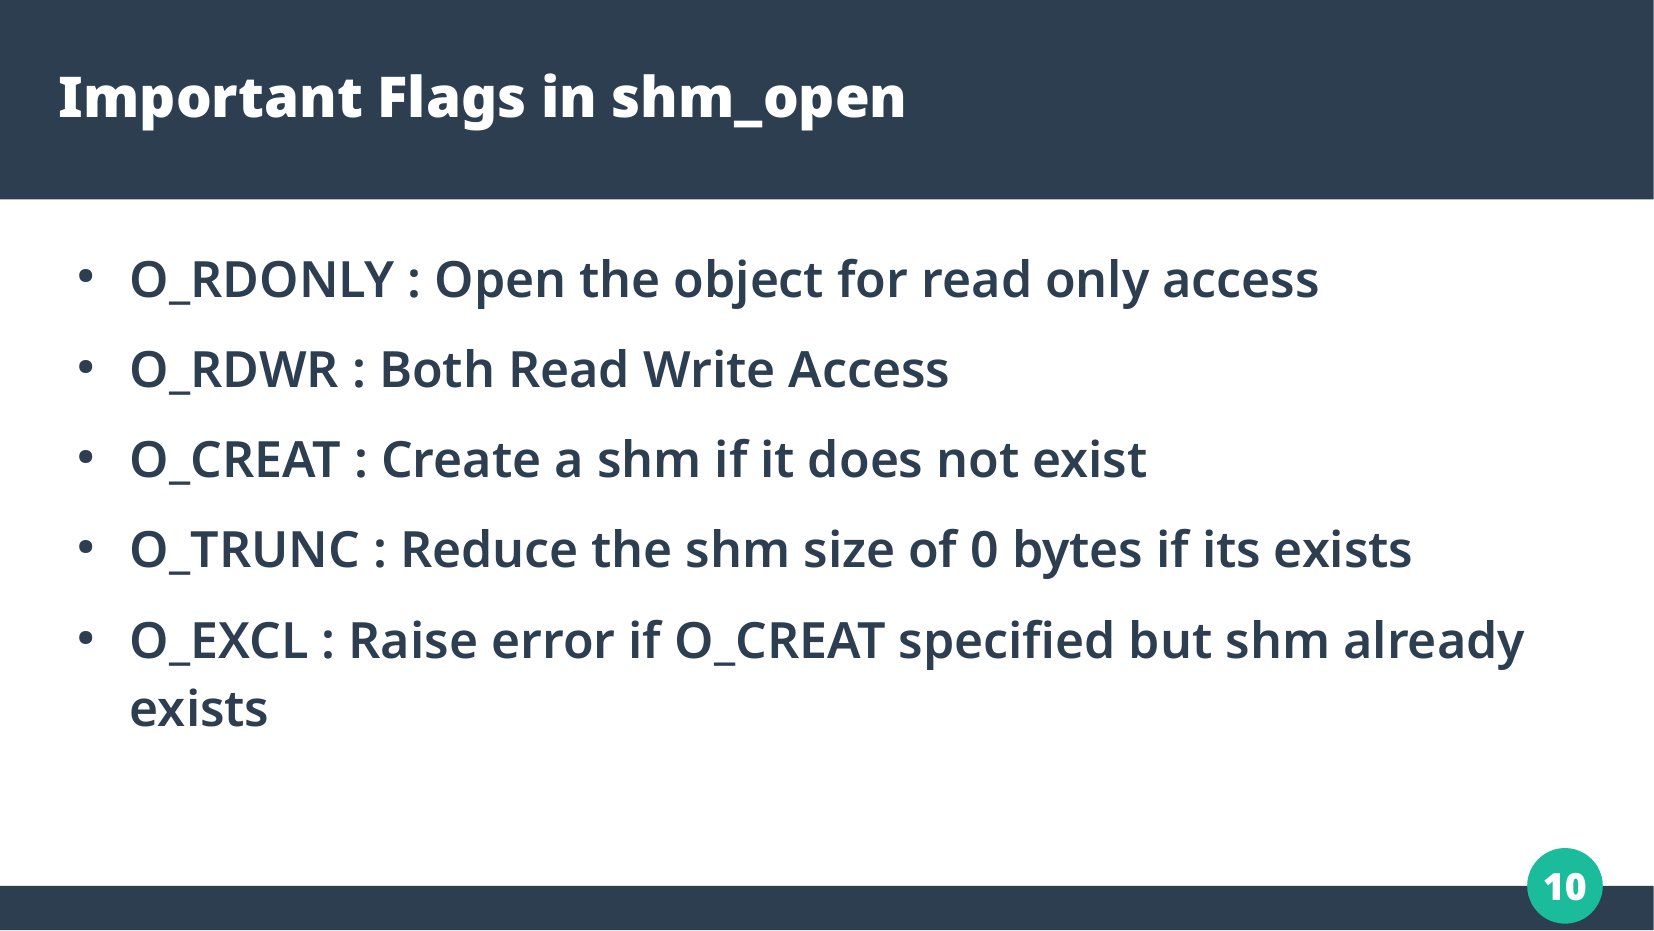

# Important Flags in shm_open
O_RDONLY : Open the object for read only access
O_RDWR : Both Read Write Access
O_CREAT : Create a shm if it does not exist
O_TRUNC : Reduce the shm size of 0 bytes if its exists
O_EXCL : Raise error if O_CREAT specified but shm already exists